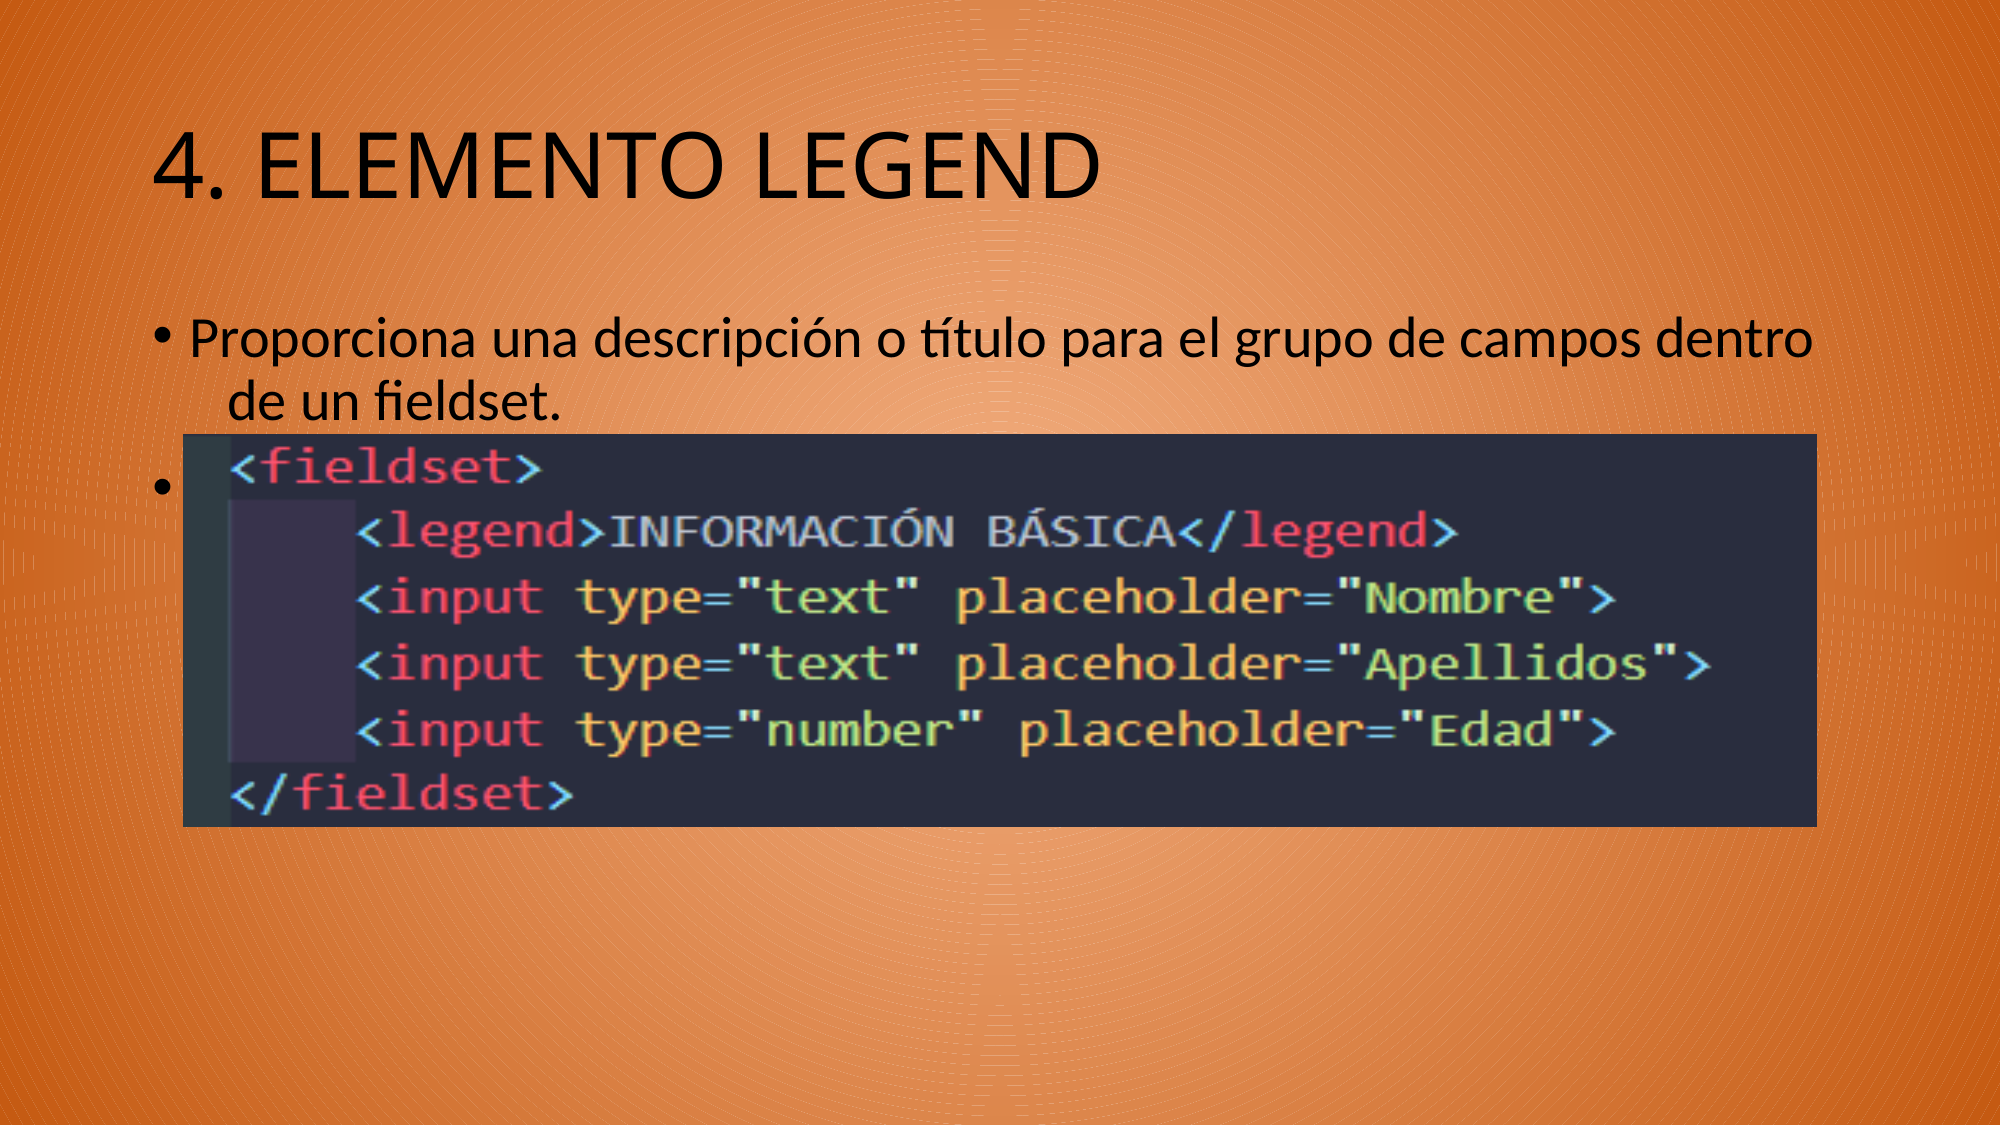

# 4. ELEMENTO LEGEND
Proporciona una descripción o título para el grupo de campos dentro de un fieldset.